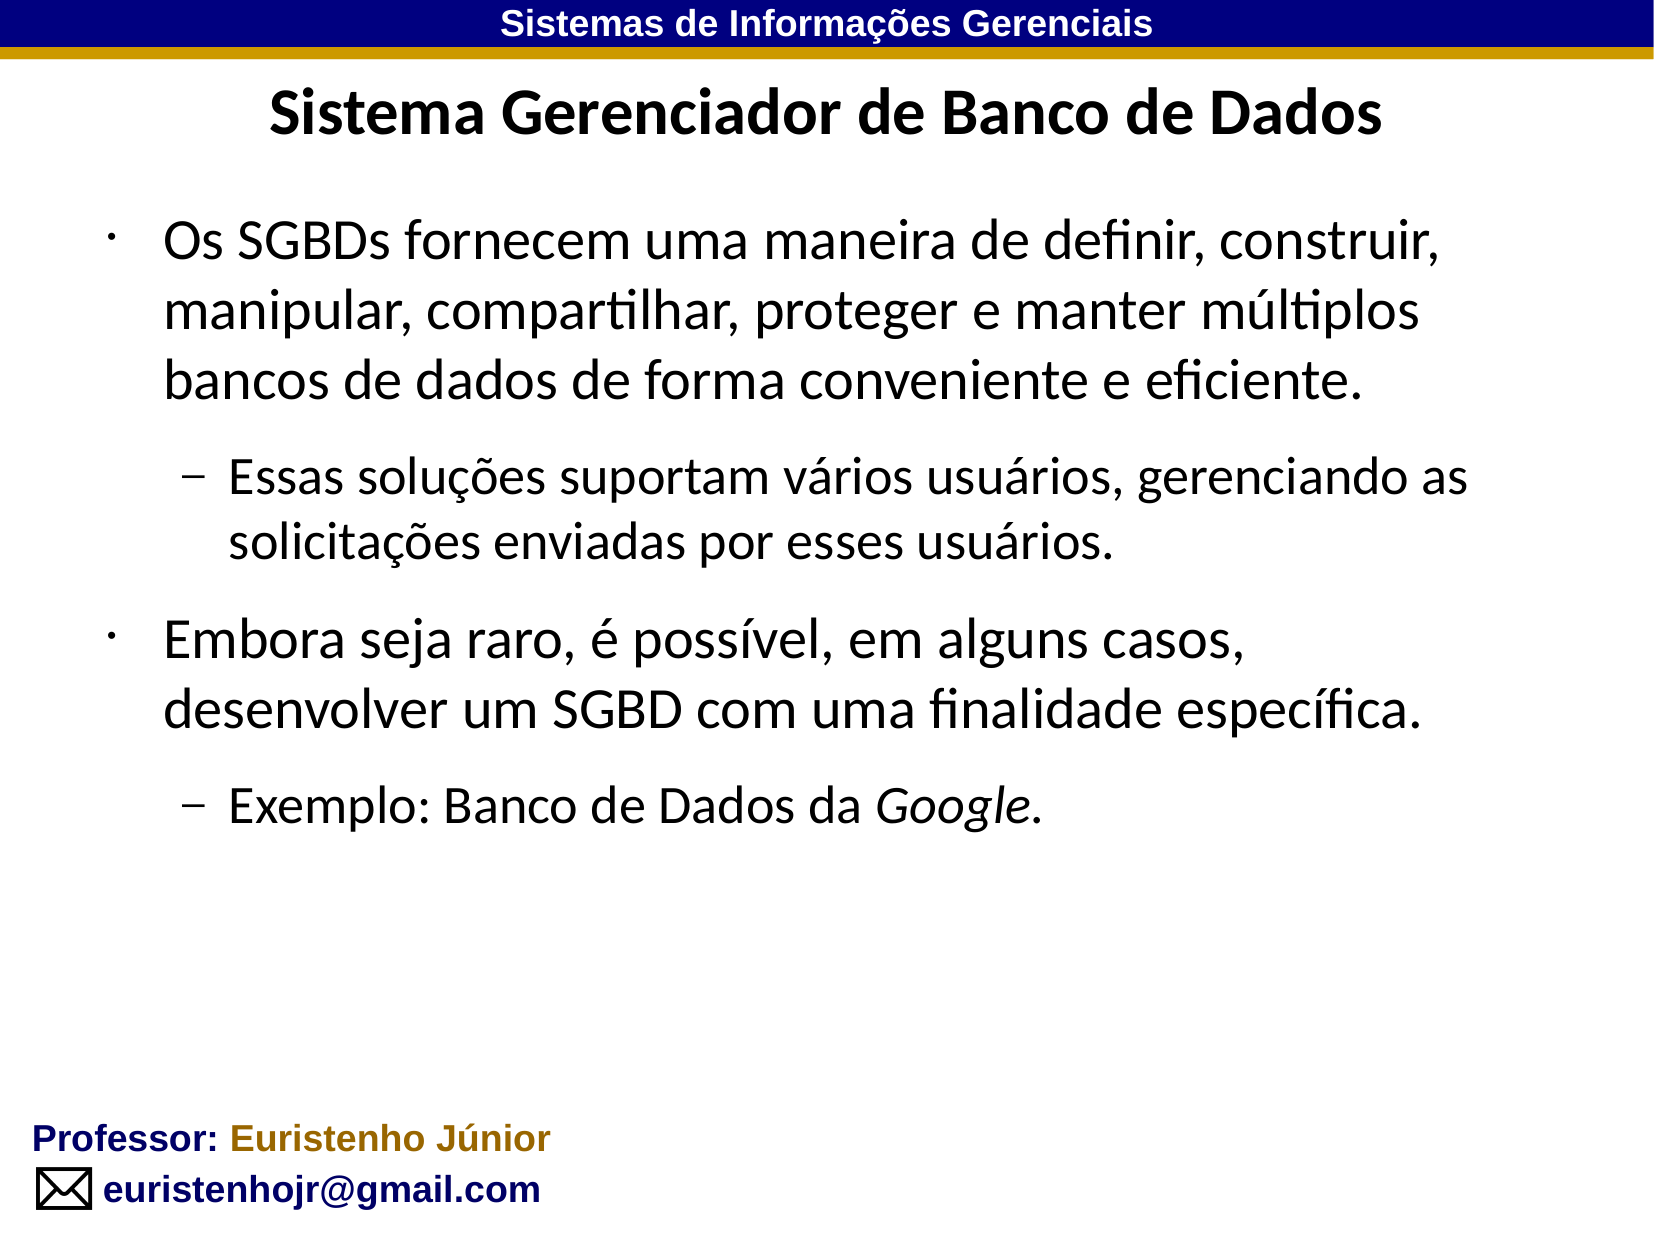

Empreendedorismo
Sistemas de Informações Gerenciais
# Sistema Gerenciador de Banco de Dados
Os SGBDs fornecem uma maneira de definir, construir, manipular, compartilhar, proteger e manter múltiplos bancos de dados de forma conveniente e eficiente.
Essas soluções suportam vários usuários, gerenciando as solicitações enviadas por esses usuários.
Embora seja raro, é possível, em alguns casos, desenvolver um SGBD com uma finalidade específica.
Exemplo: Banco de Dados da Google.
Professor: Euristenho Júnior
euristenhojr@gmail.com